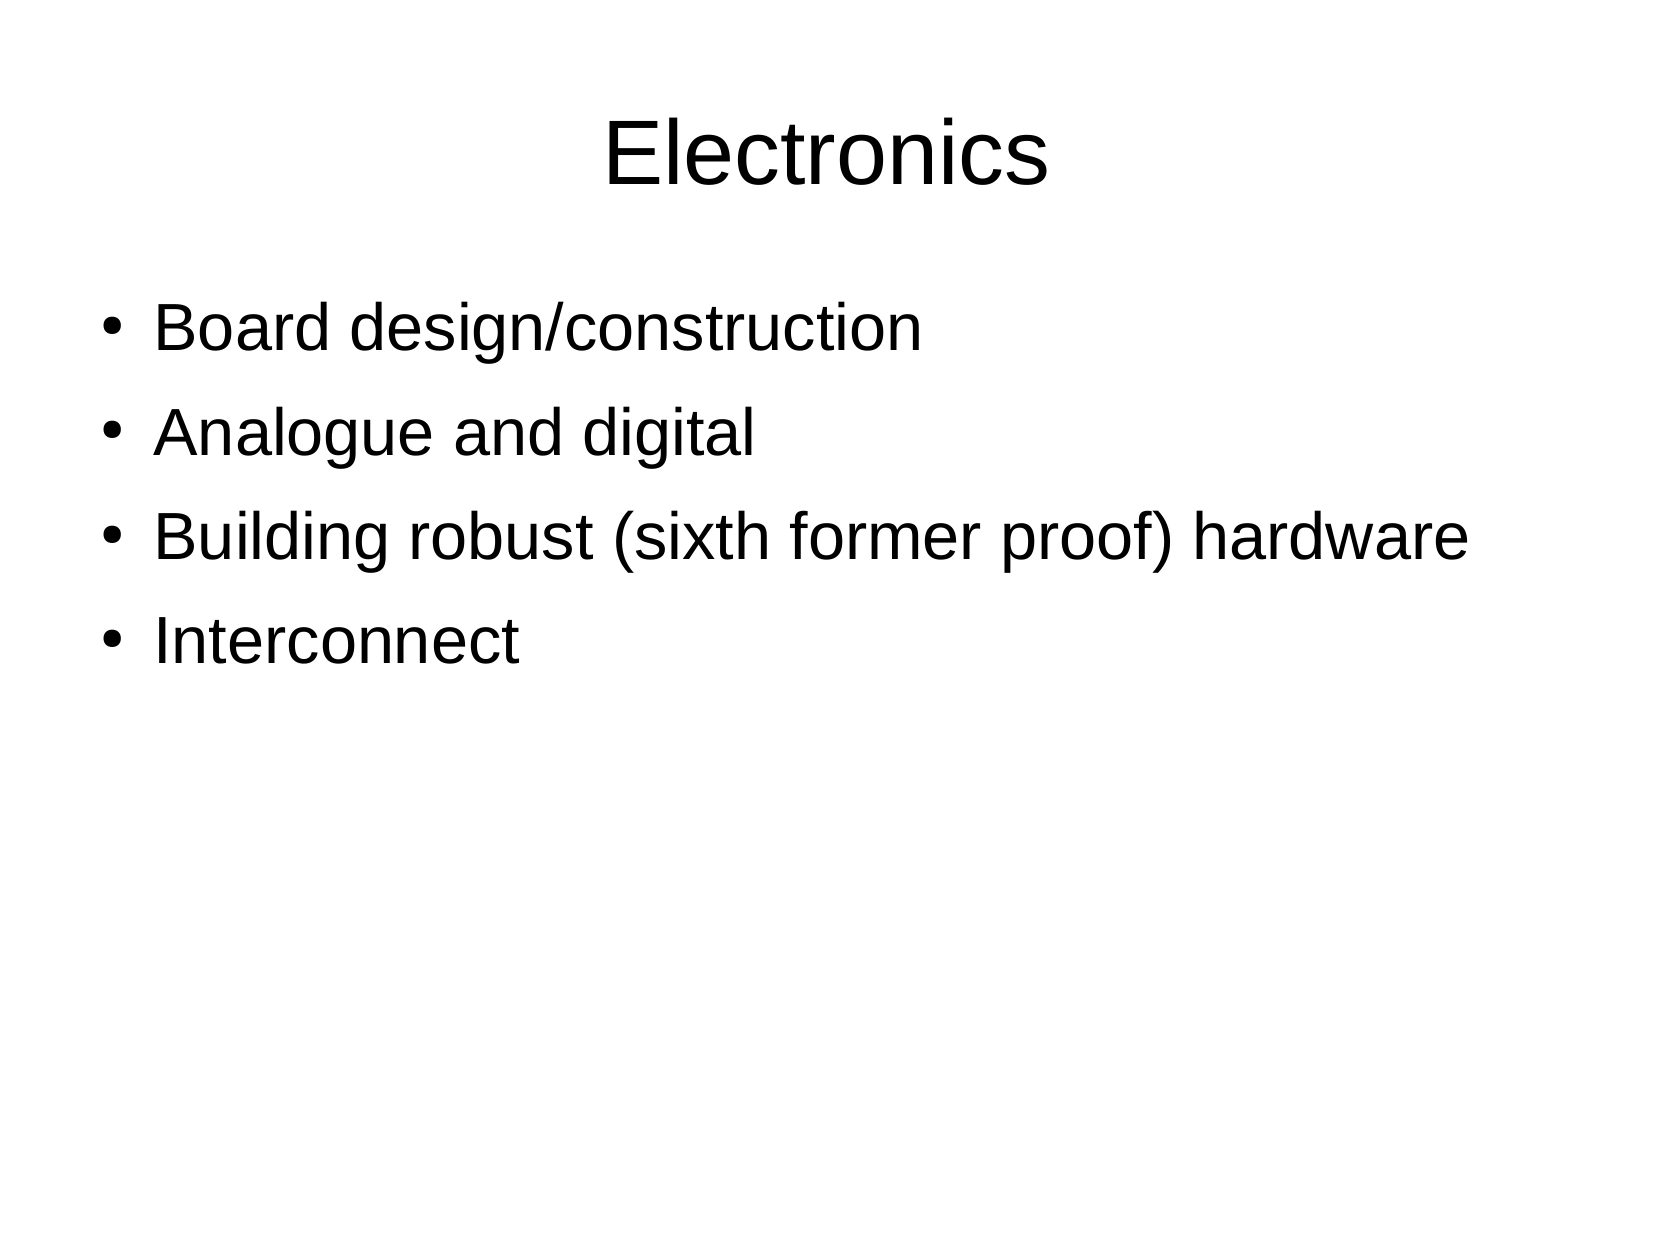

# Electronics
Board design/construction
Analogue and digital
Building robust (sixth former proof) hardware
Interconnect